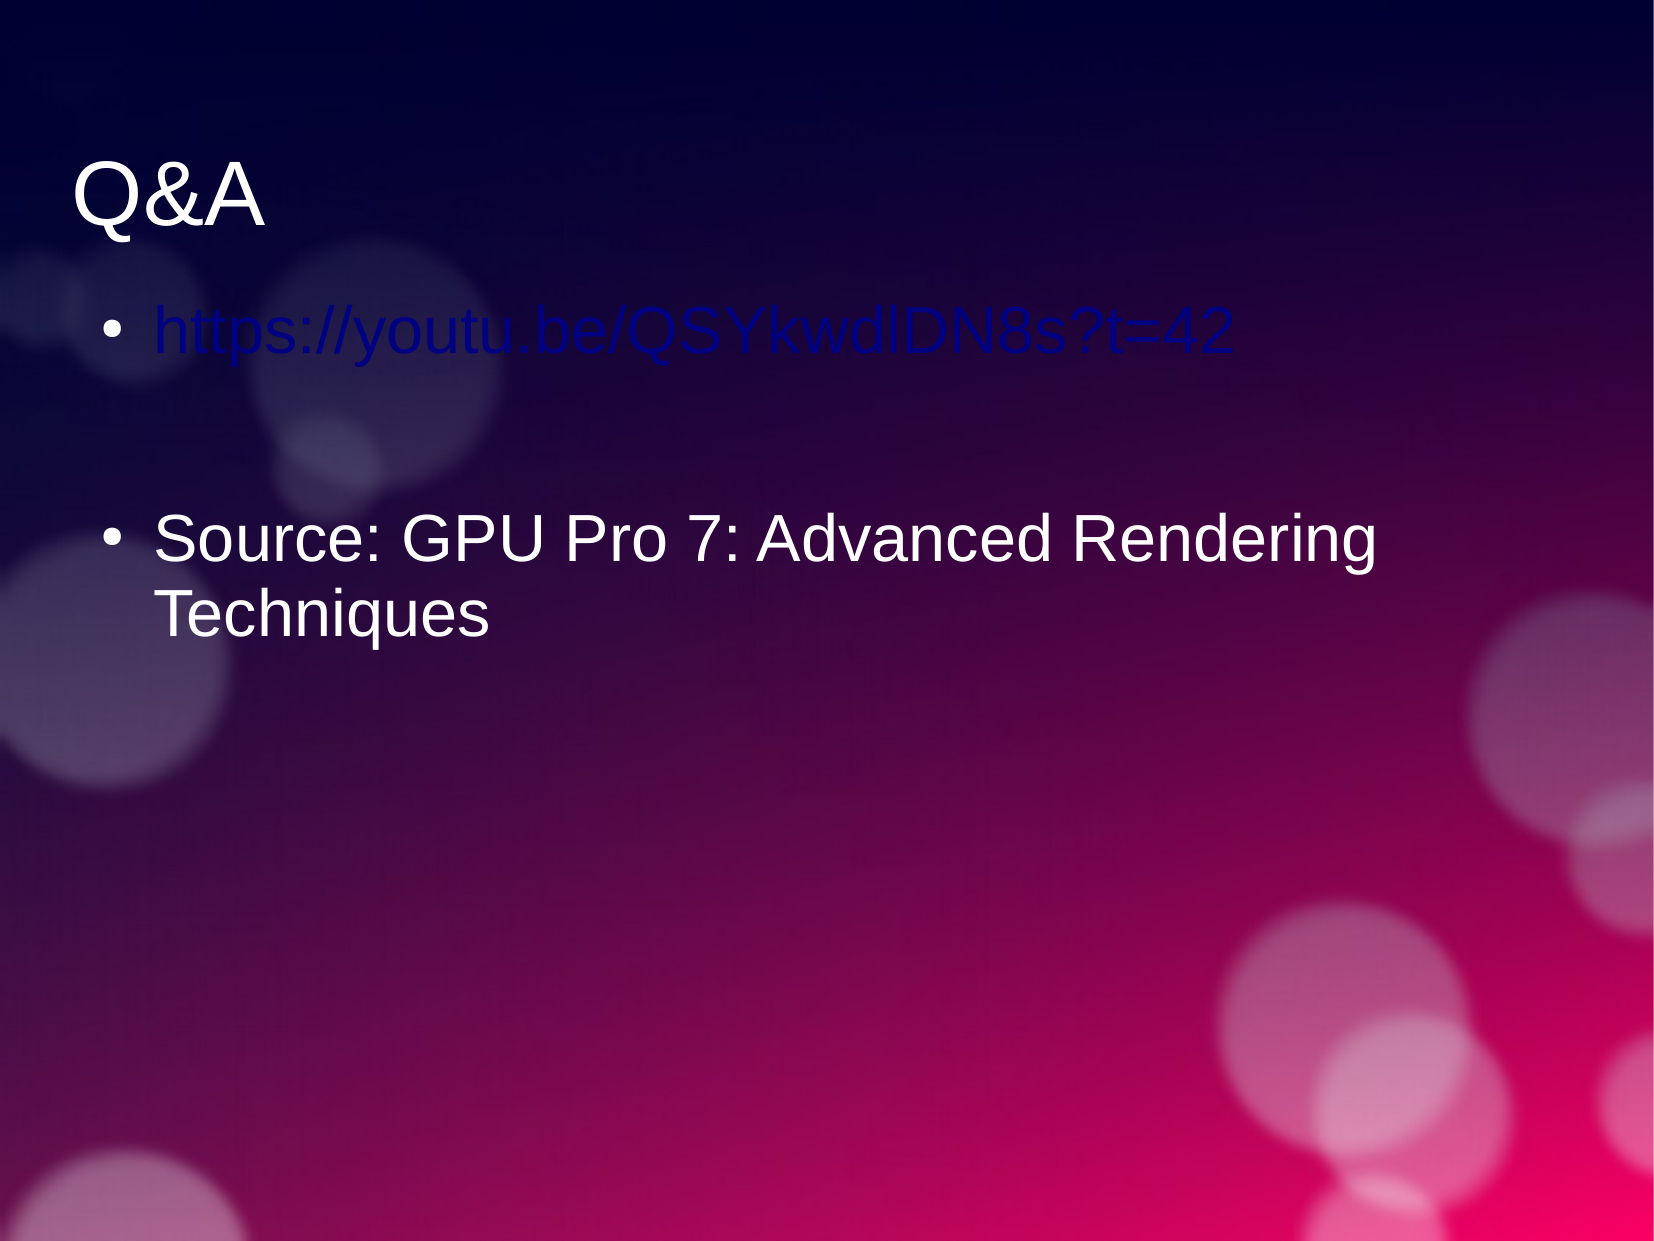

# Q&A
https://youtu.be/QSYkwdlDN8s?t=42
Source: GPU Pro 7: Advanced Rendering Techniques